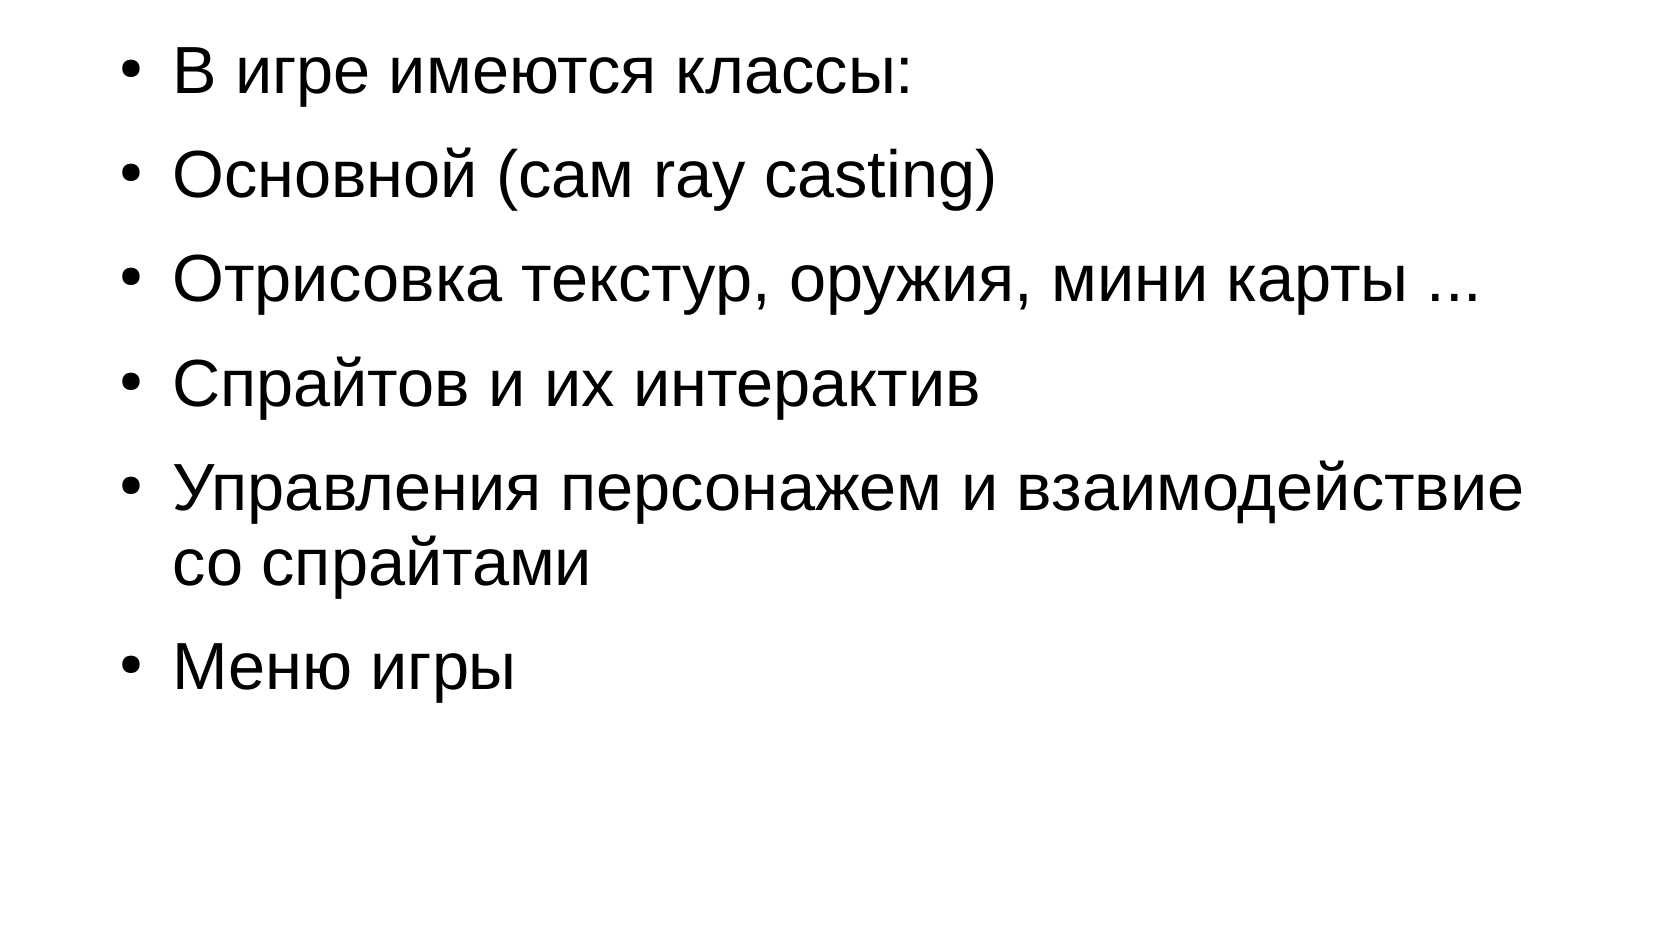

# В игре имеются классы:
Основной (сам ray casting)
Отрисовка текстур, оружия, мини карты ...
Спрайтов и их интерактив
Управления персонажем и взаимодействие со спрайтами
Меню игры